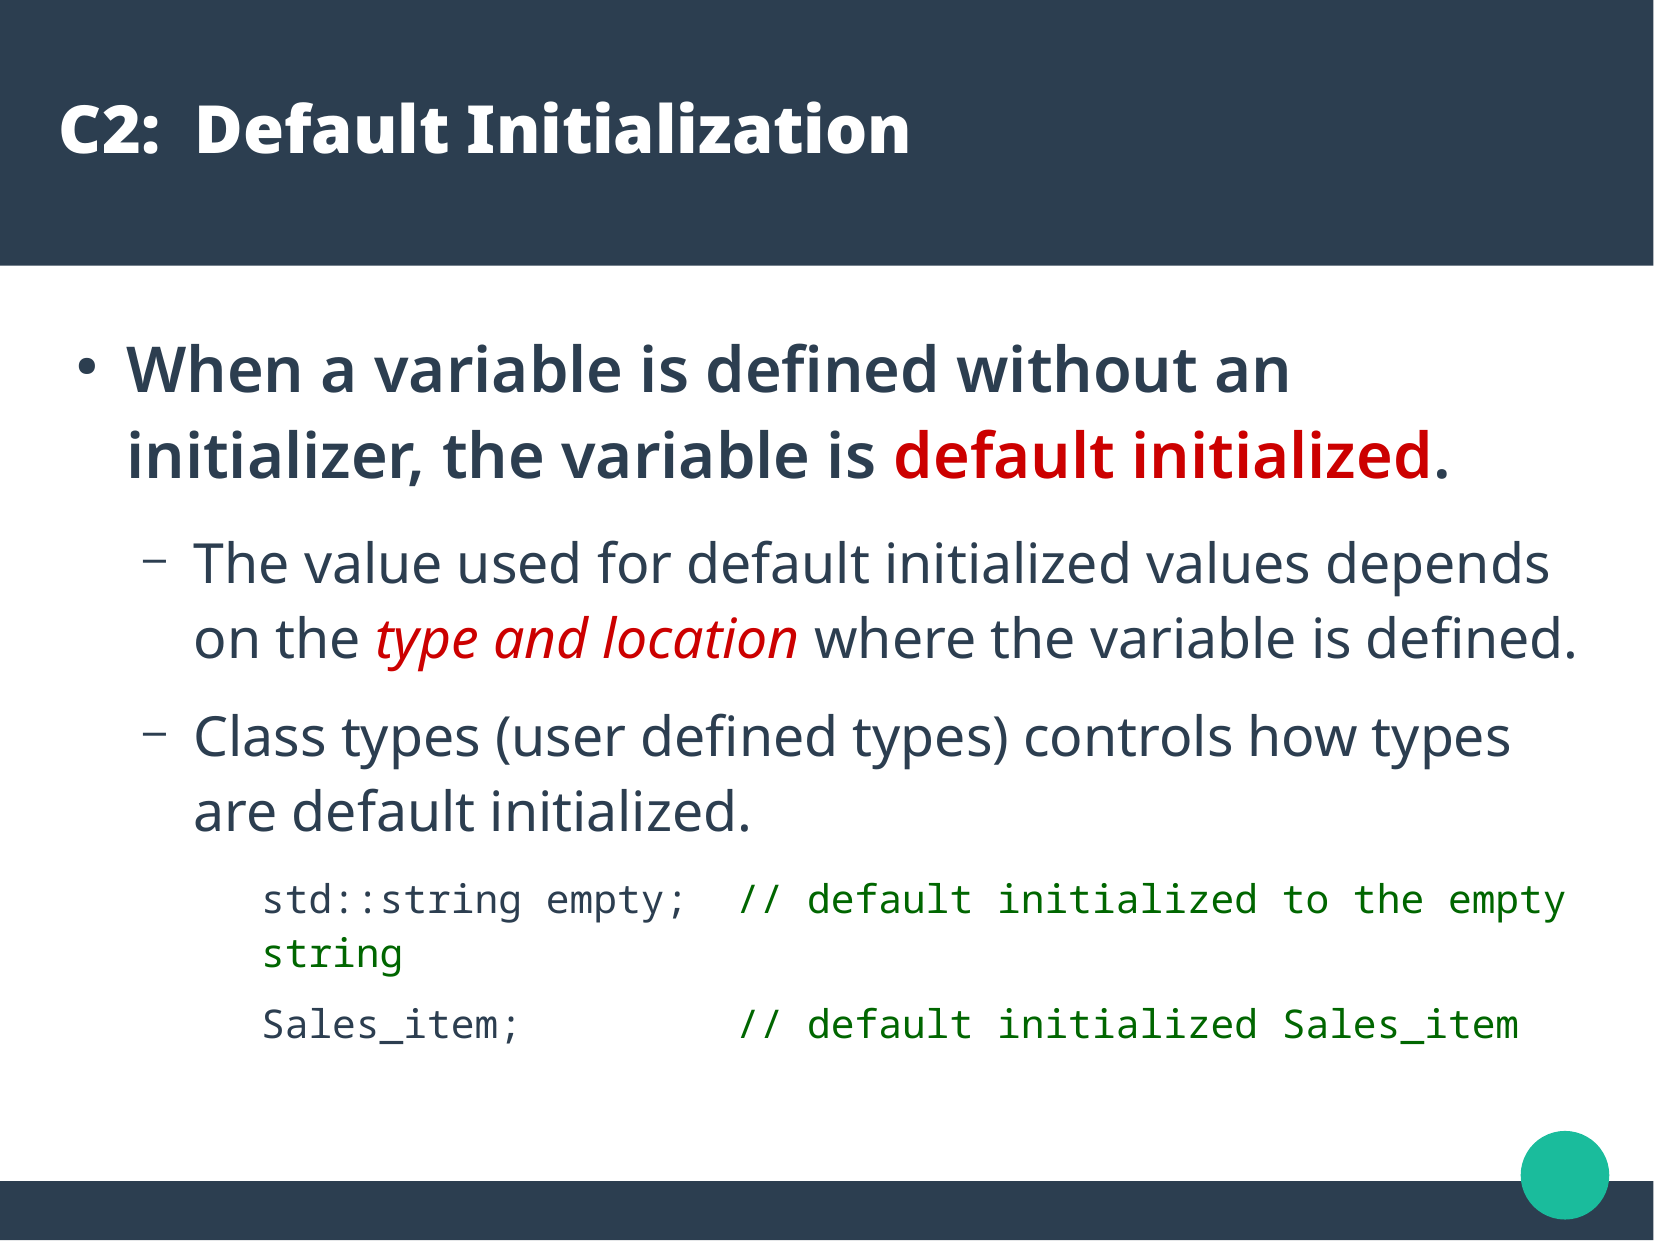

# C2: Default Initialization
When a variable is defined without an initializer, the variable is default initialized.
The value used for default initialized values depends on the type and location where the variable is defined.
Class types (user defined types) controls how types are default initialized.
std::string empty; // default initialized to the empty string
Sales_item; // default initialized Sales_item